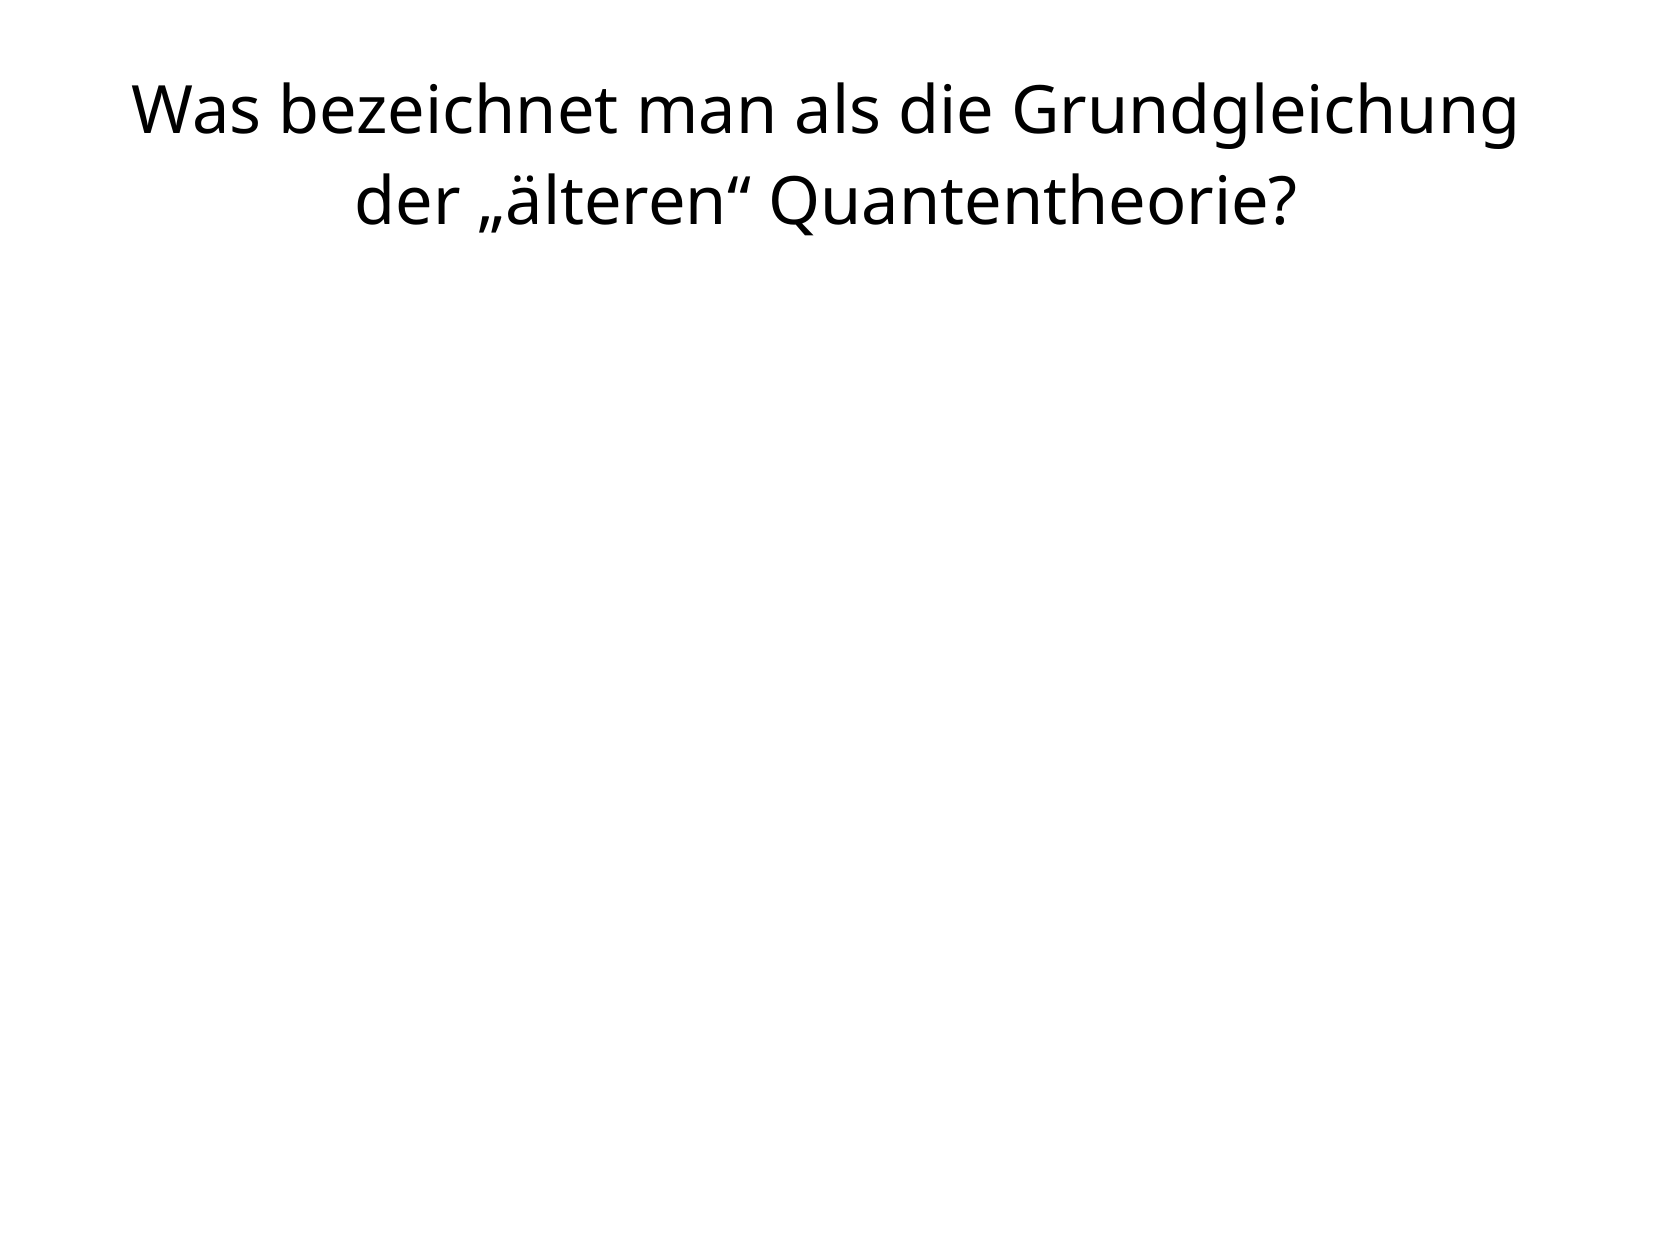

# Was bezeichnet man als die Grundgleichung der „älteren“ Quantentheorie?